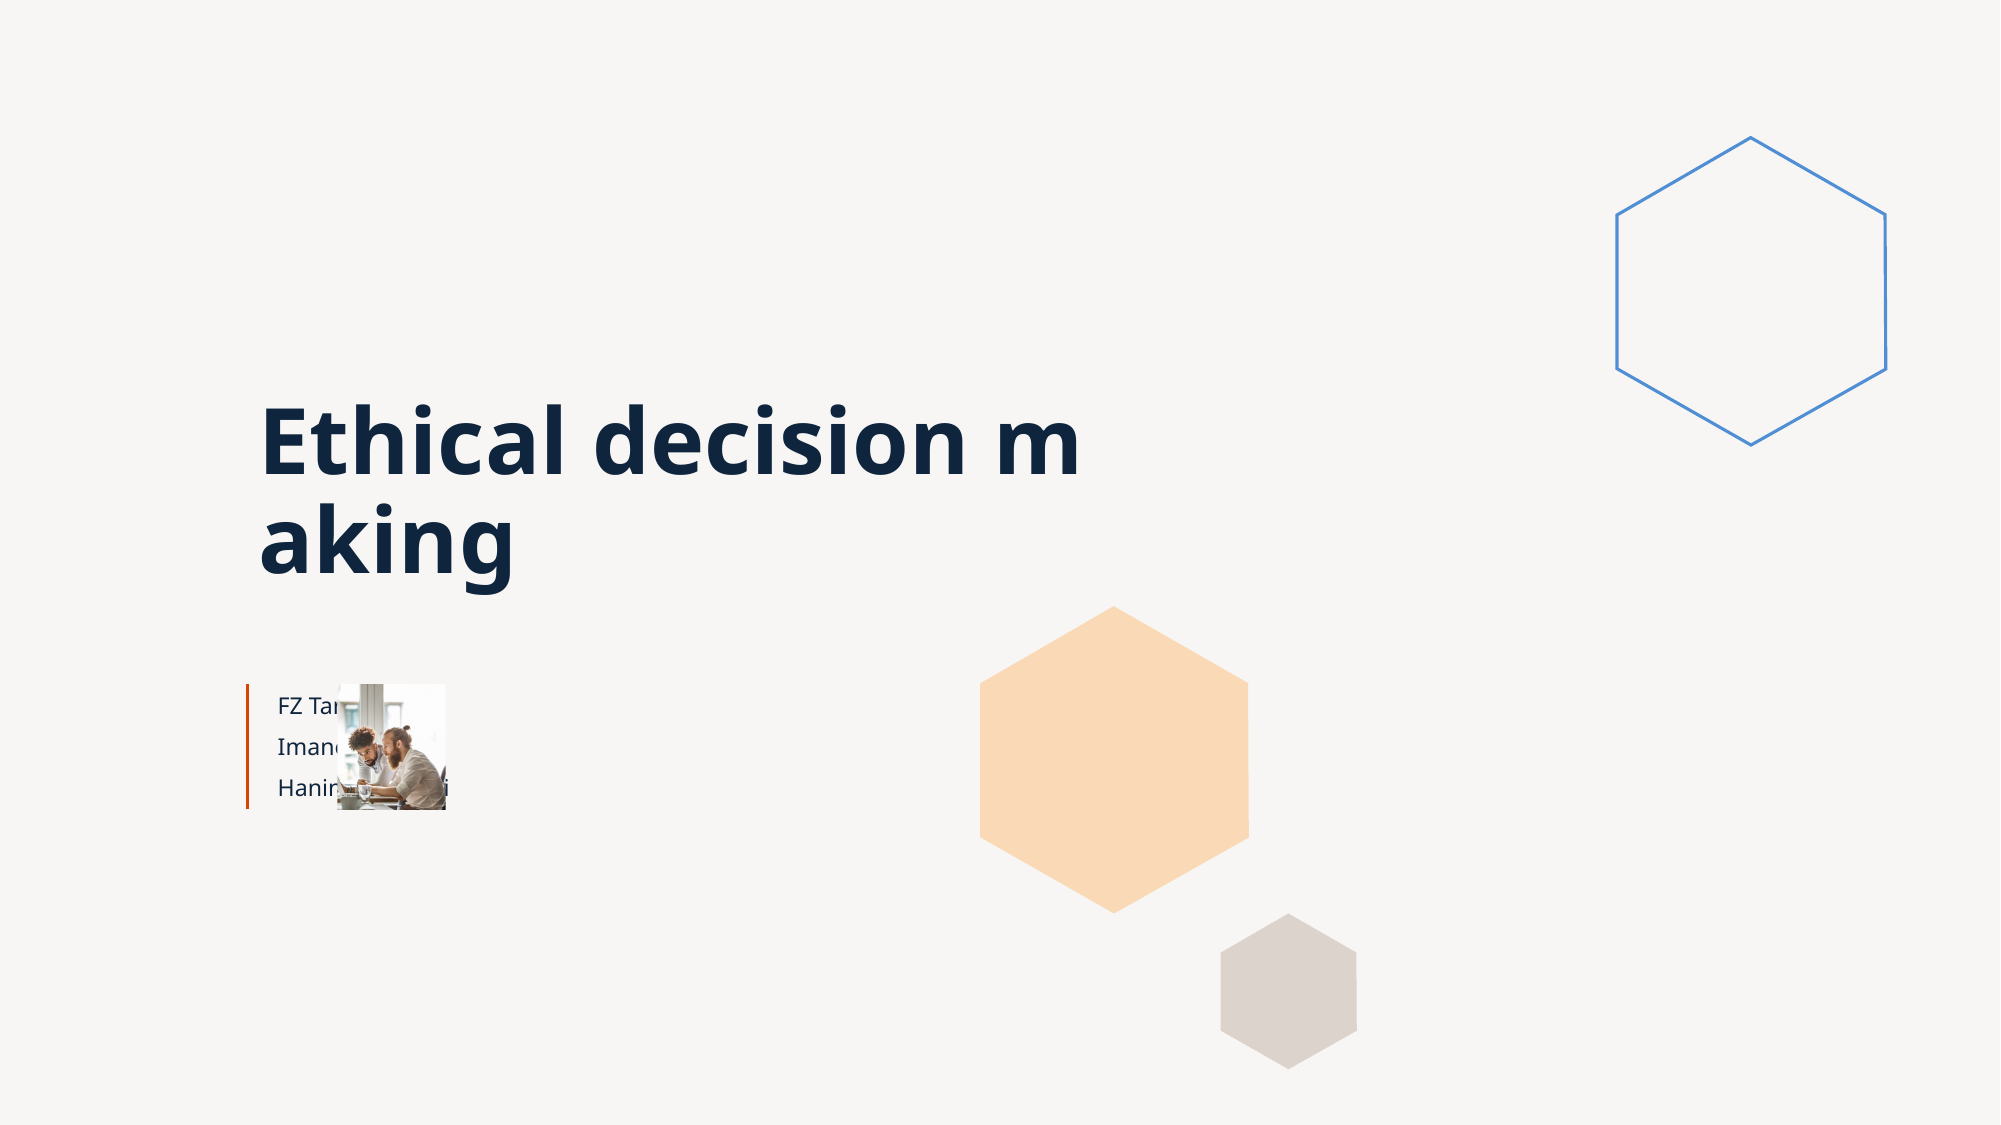

# Ethical decision making
FZ Tarib
Imane Bichar
Hanine Toudghi